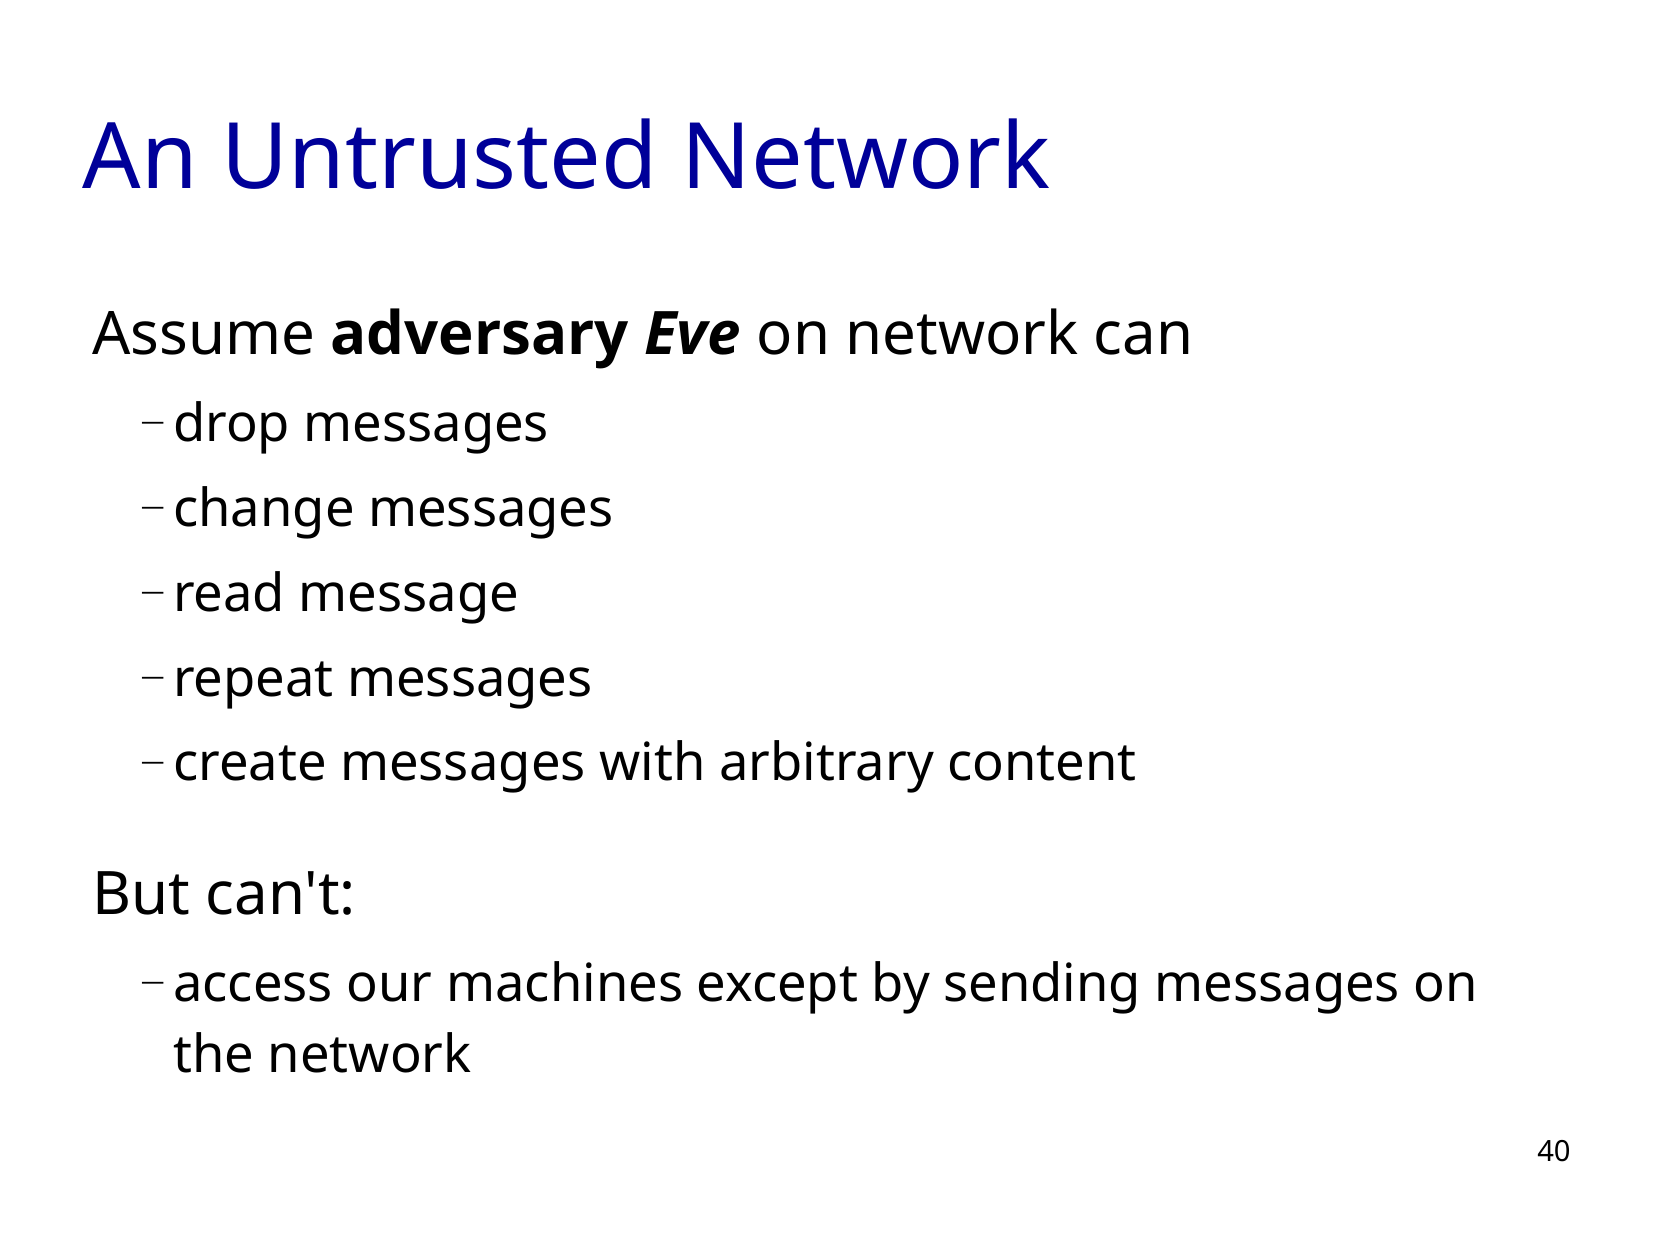

# An Untrusted Network
Assume adversary Eve on network can
drop messages
change messages
read message
repeat messages
create messages with arbitrary content
But can't:
access our machines except by sending messages on the network
40